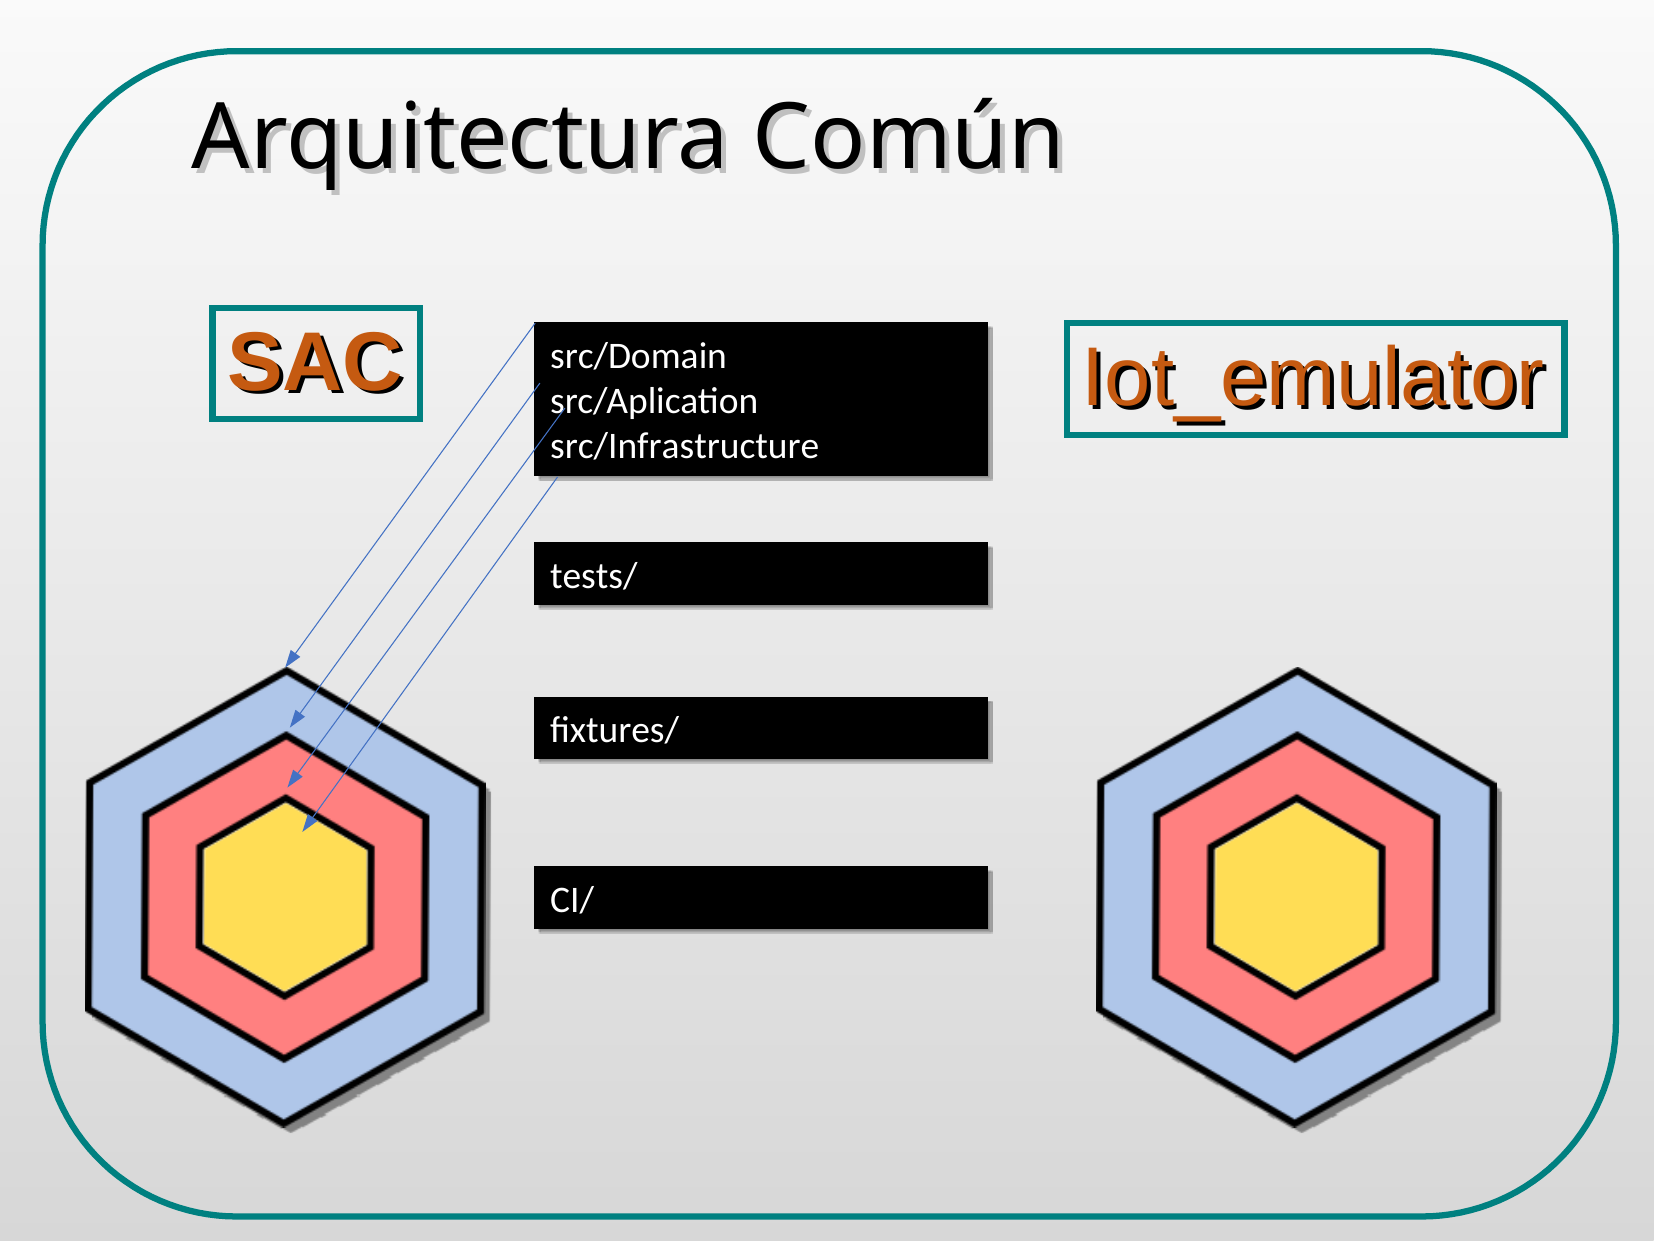

# Arquitectura Común
SAC
src/Domain
src/Aplication
src/Infrastructure
Iot_emulator
tests/
fixtures/
CI/